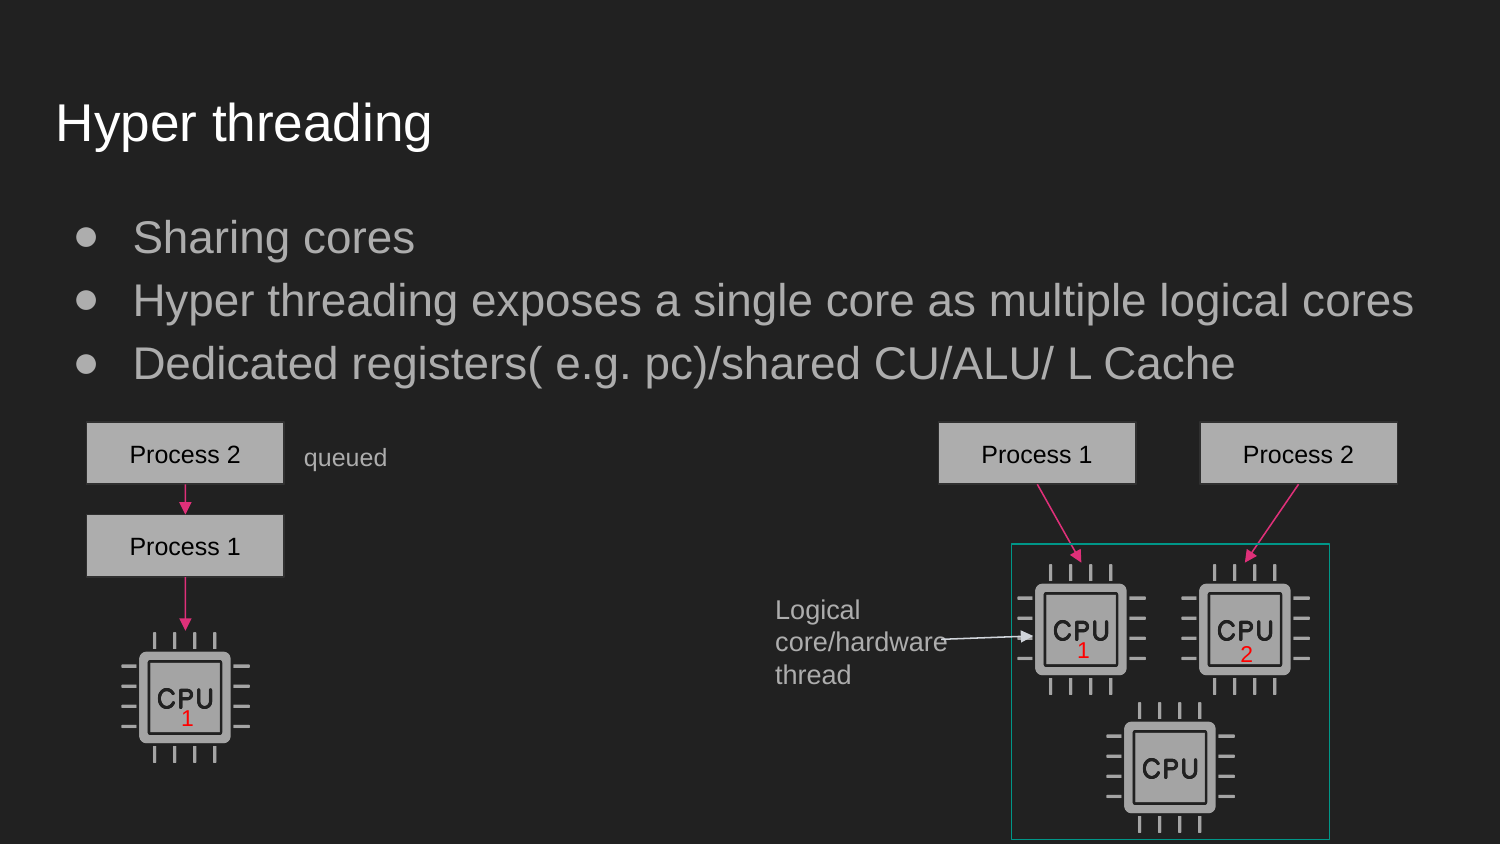

# Hyper threading
Sharing cores
Hyper threading exposes a single core as multiple logical cores
Dedicated registers( e.g. pc)/shared CU/ALU/ L Cache
Process 2
Process 1
Process 2
queued
Process 1
Logical core/hardware thread
1
2
1